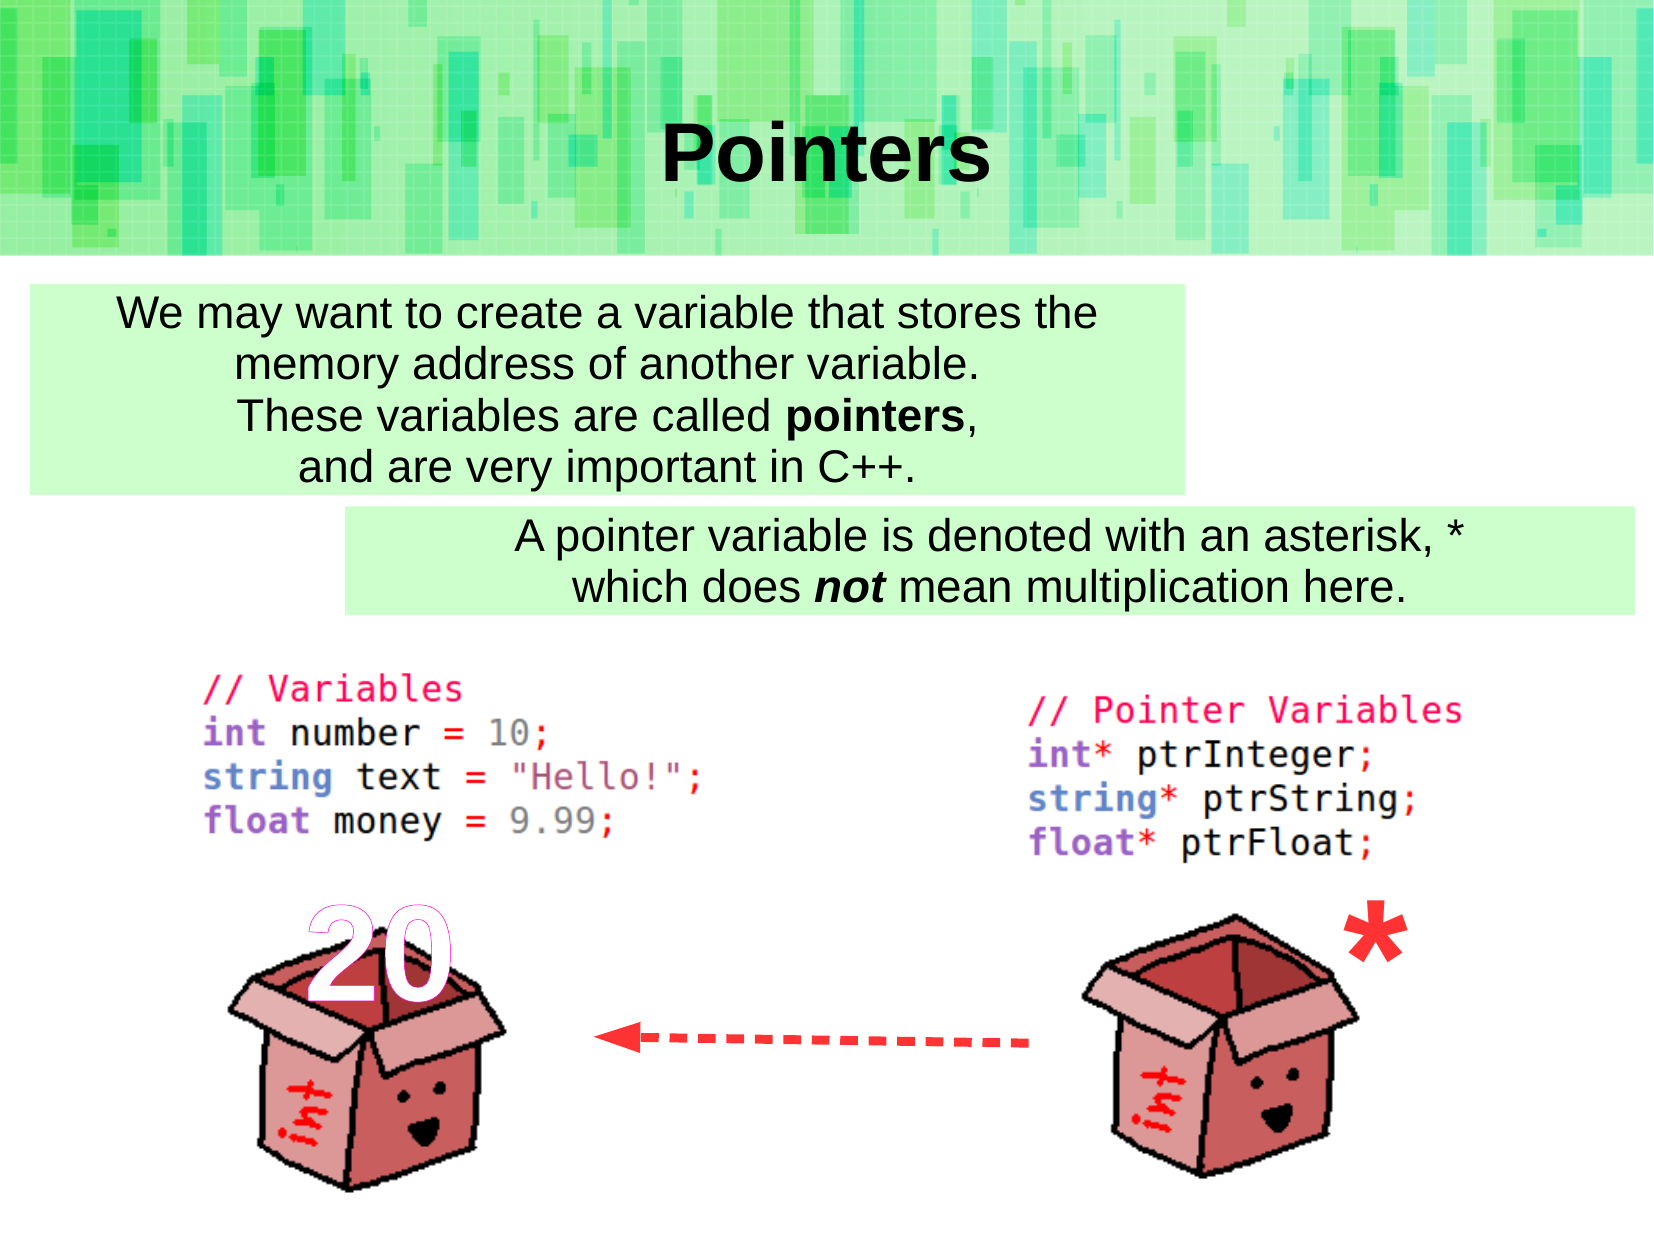

# Pointers
We may want to create a variable that stores the memory address of another variable.
These variables are called pointers,
and are very important in C++.
A pointer variable is denoted with an asterisk, *
which does not mean multiplication here.
*
20